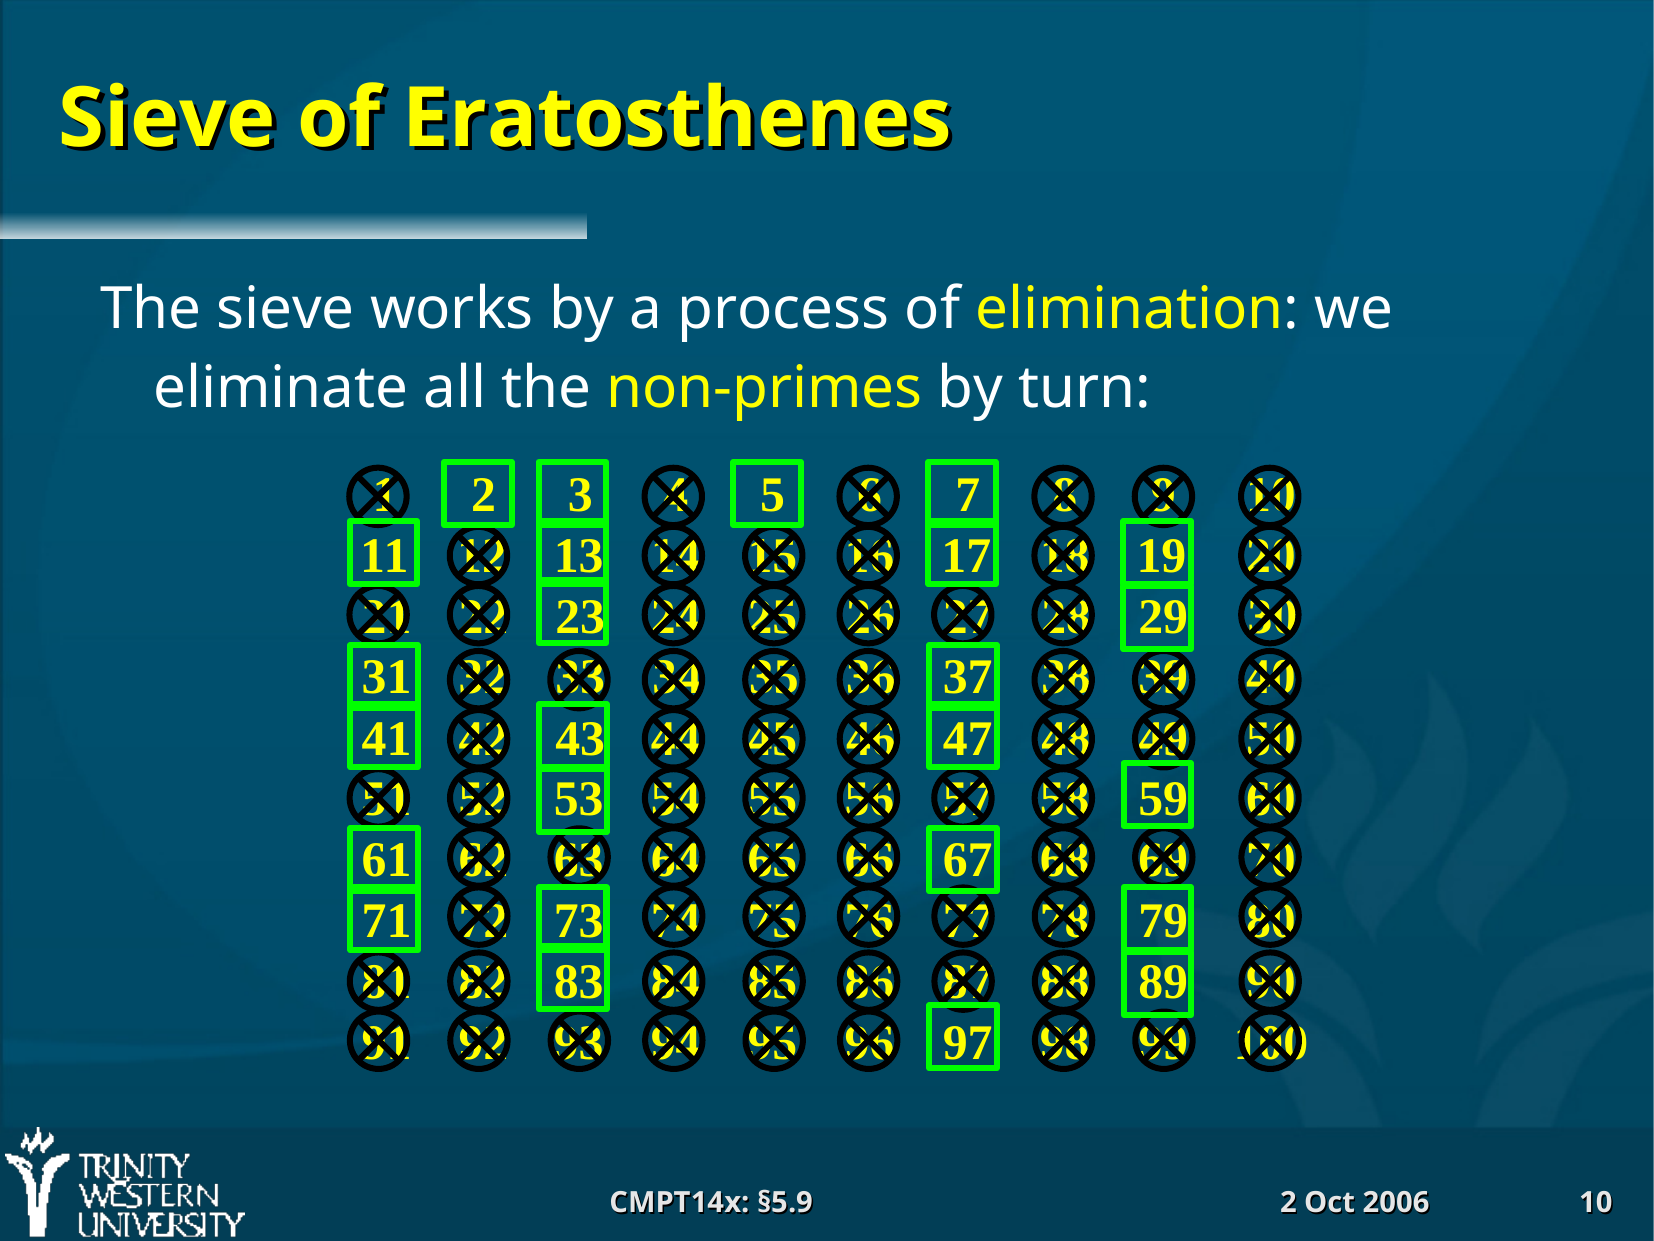

# Sieve of Eratosthenes
The sieve works by a process of elimination: we eliminate all the non-primes by turn:
CMPT14x: §5.9
2 Oct 2006
10